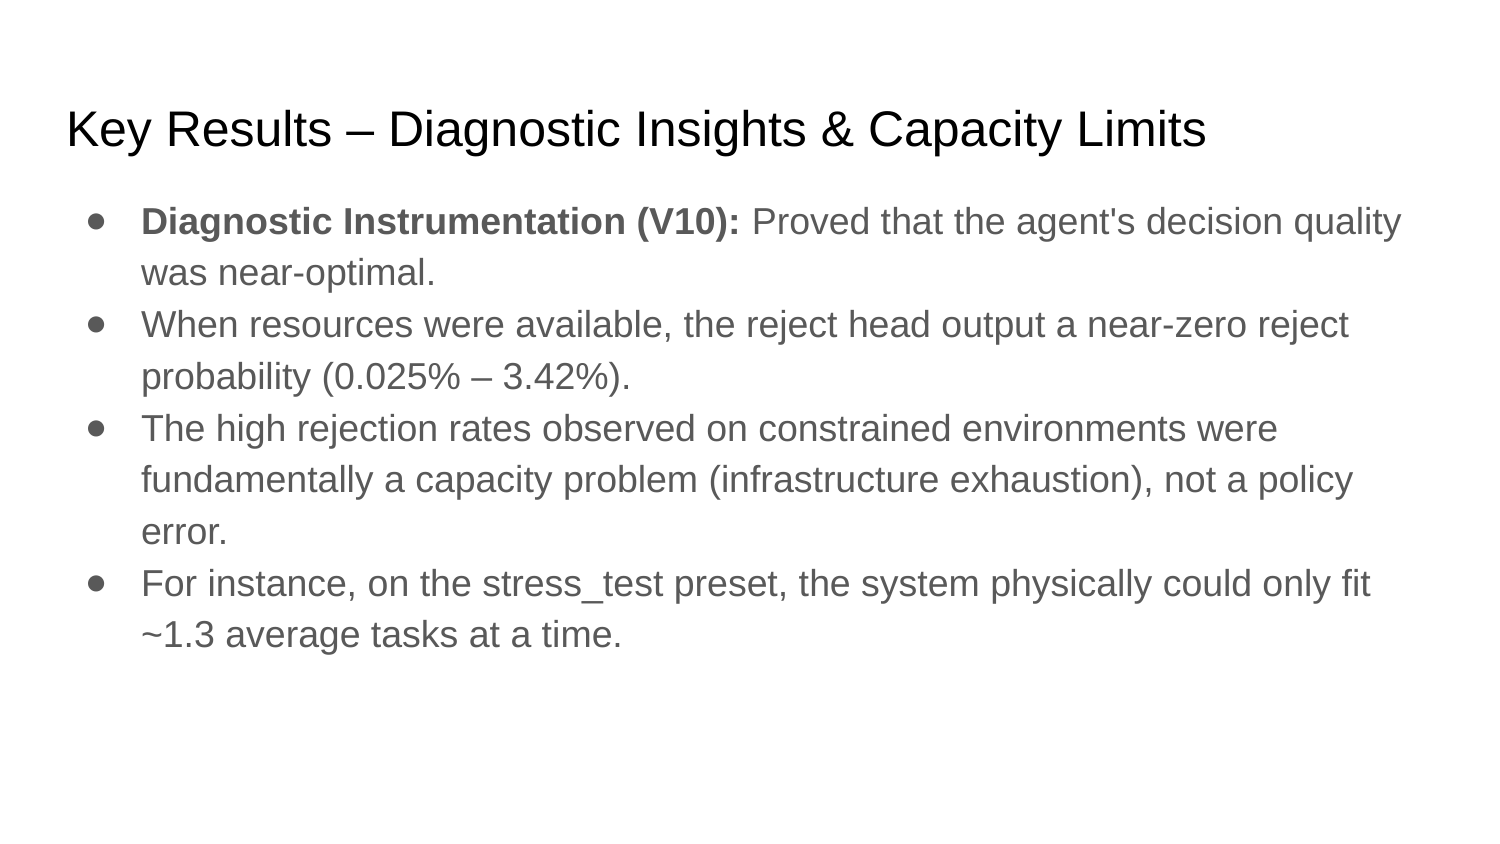

# Key Results – Diagnostic Insights & Capacity Limits
Diagnostic Instrumentation (V10): Proved that the agent's decision quality was near-optimal.
When resources were available, the reject head output a near-zero reject probability (0.025% – 3.42%).
The high rejection rates observed on constrained environments were fundamentally a capacity problem (infrastructure exhaustion), not a policy error.
For instance, on the stress_test preset, the system physically could only fit ~1.3 average tasks at a time.